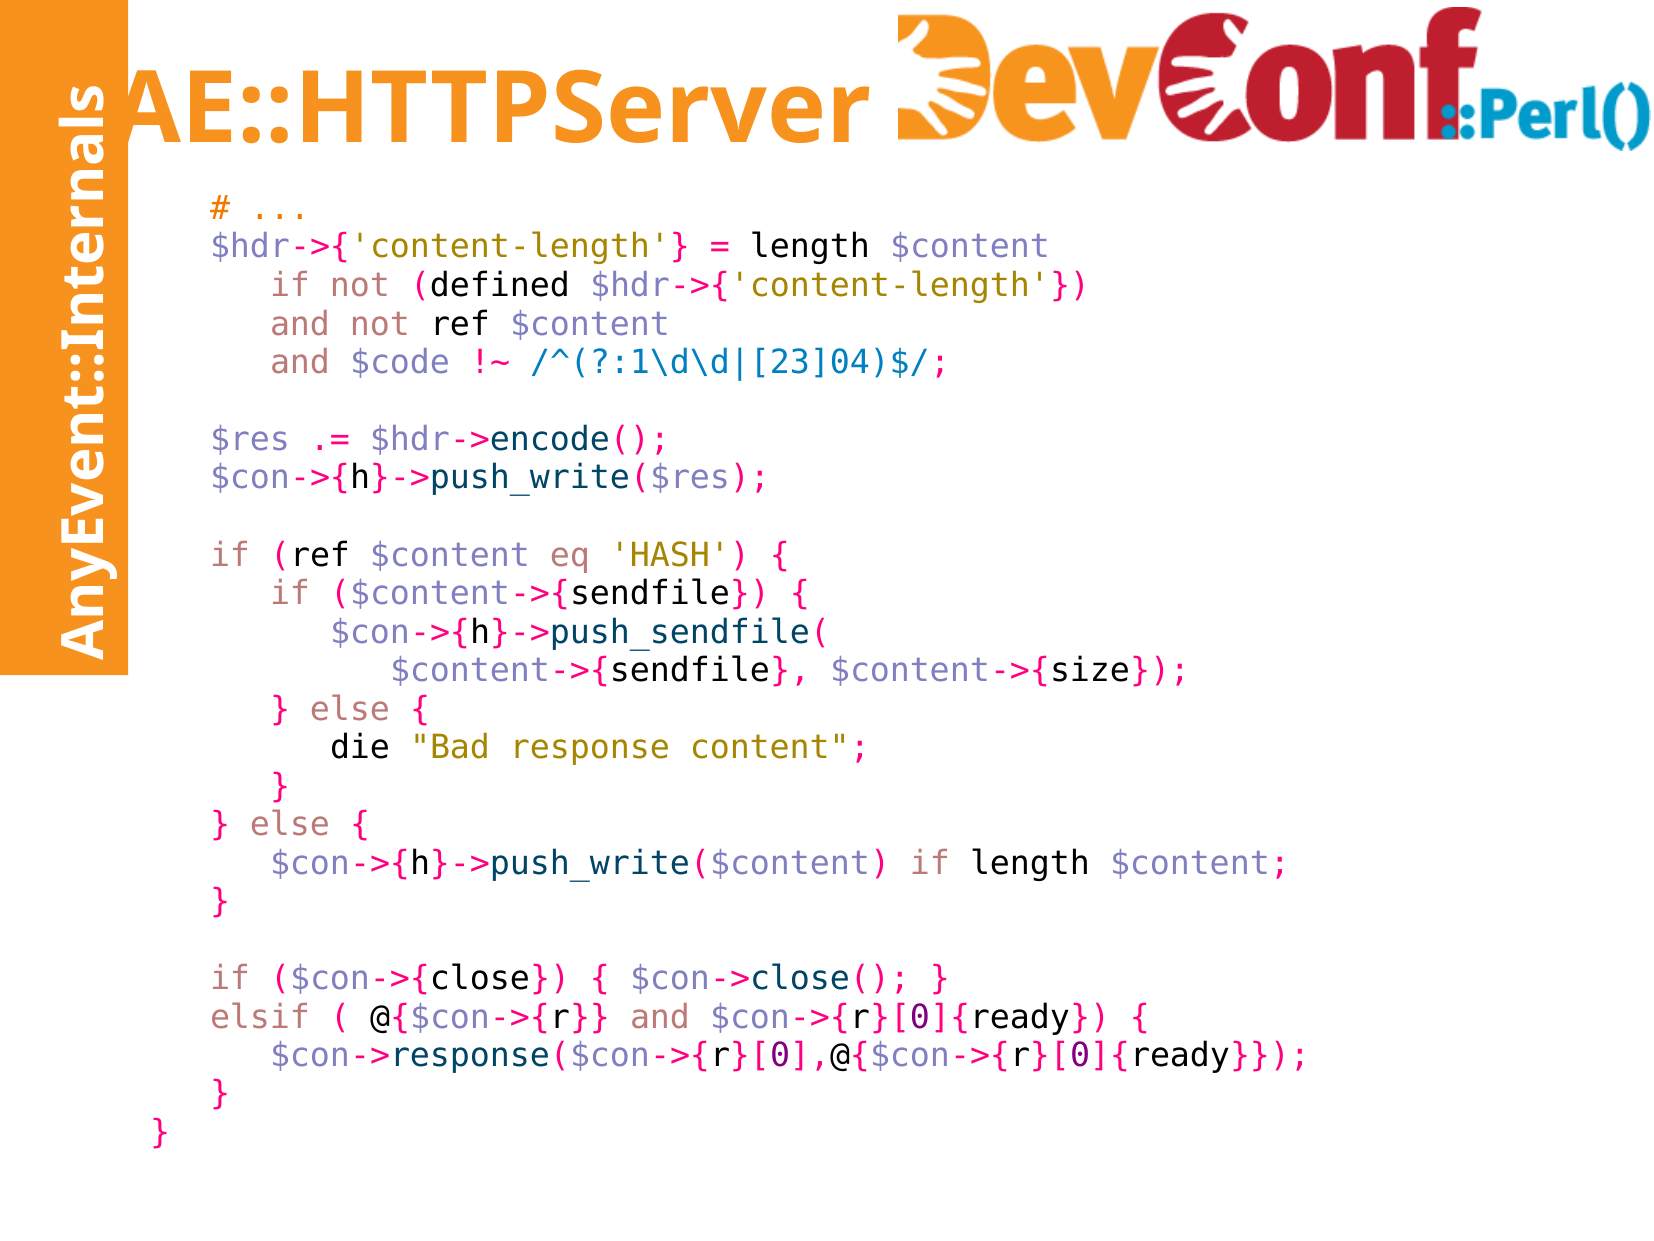

# AE::HTTPServer
 # ...
 $hdr->{'content-length'} = length $content
 if not (defined $hdr->{'content-length'})
 and not ref $content
 and $code !~ /^(?:1\d\d|[23]04)$/;
 $res .= $hdr->encode();
 $con->{h}->push_write($res);
 if (ref $content eq 'HASH') {
 if ($content->{sendfile}) {
 $con->{h}->push_sendfile(
 $content->{sendfile}, $content->{size});
 } else {
 die "Bad response content";
 }
 } else {
 $con->{h}->push_write($content) if length $content;
 }
 if ($con->{close}) { $con->close(); }
 elsif ( @{$con->{r}} and $con->{r}[0]{ready}) {
 $con->response($con->{r}[0],@{$con->{r}[0]{ready}});
 }
}
 AnyEvent::Internals